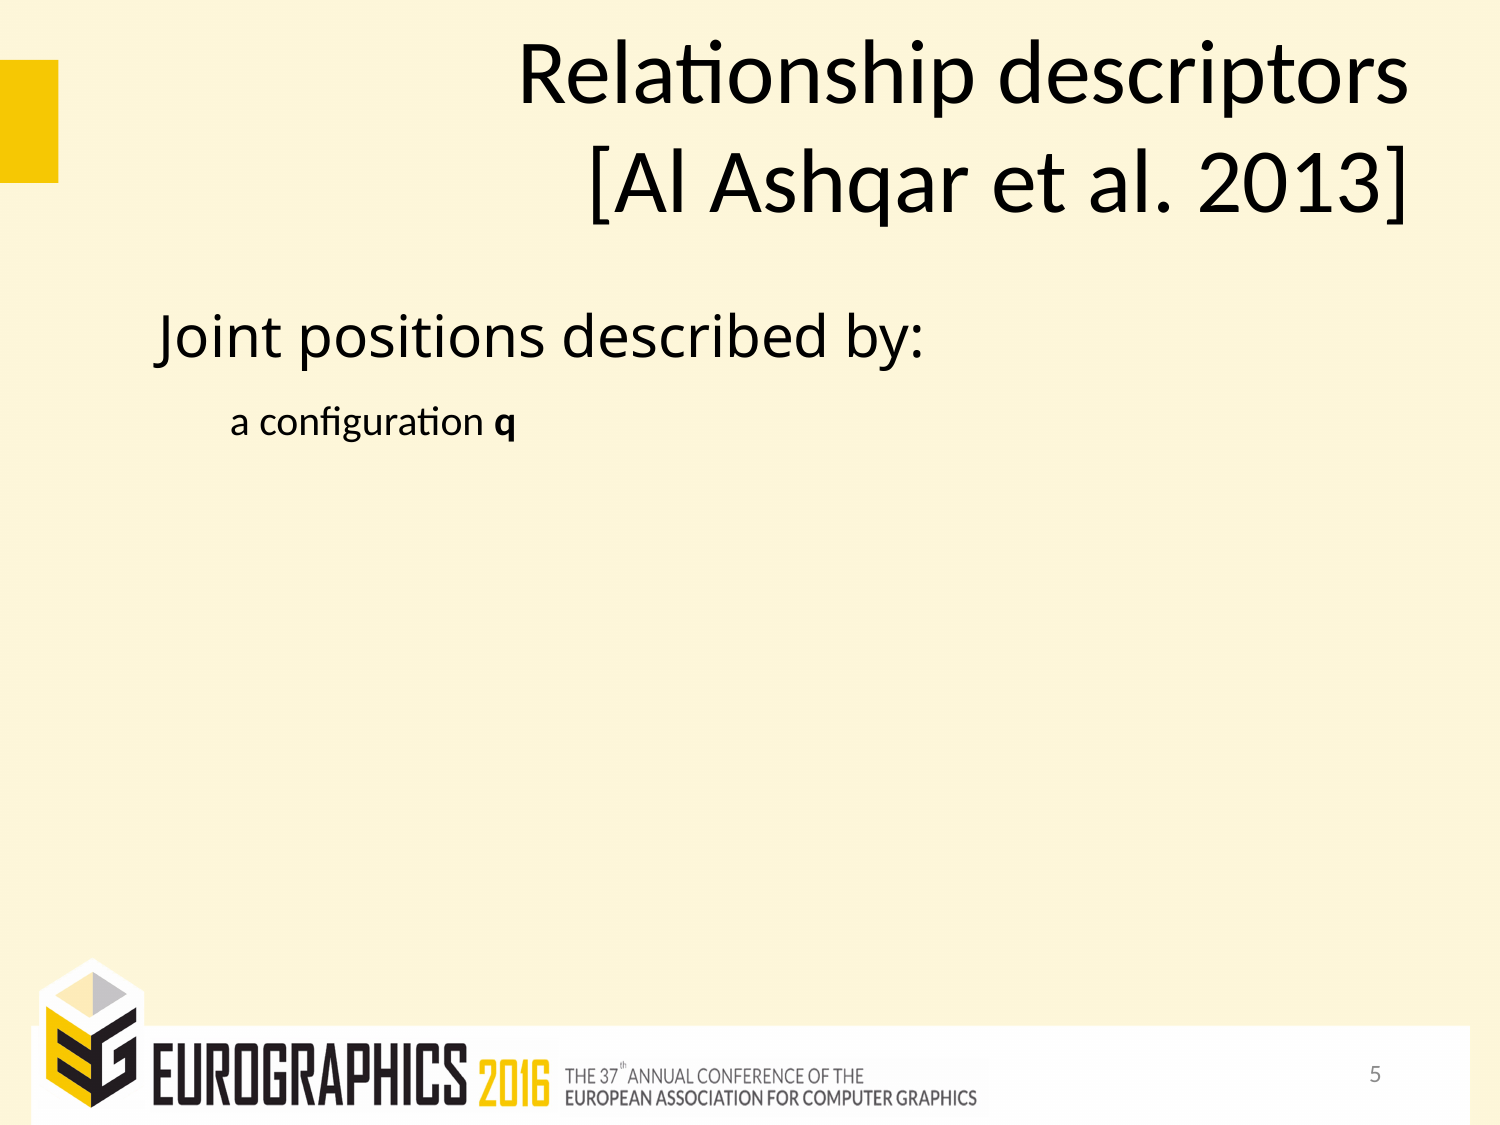

# Relationship descriptors [Al Ashqar et al. 2013]
Joint positions described by:
a configuration q